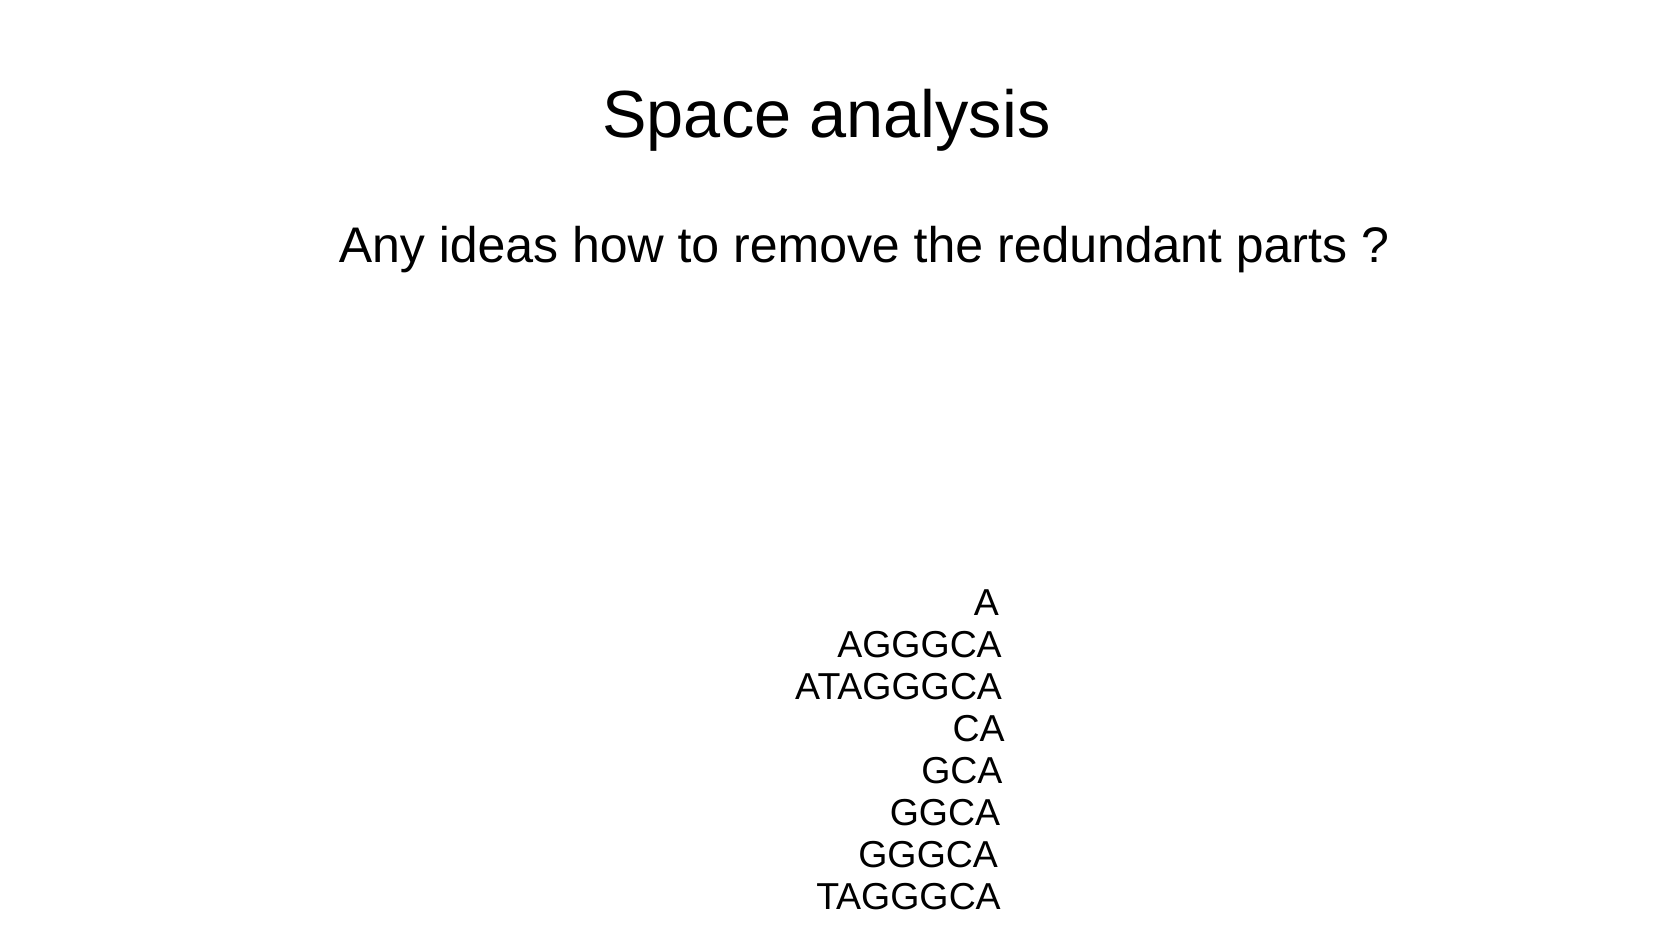

# Space analysis
Any ideas how to remove the redundant parts ?
 A
 AGGGCA
ATAGGGCA
 CA
 GCA
 GGCA
 GGGCA
 TAGGGCA